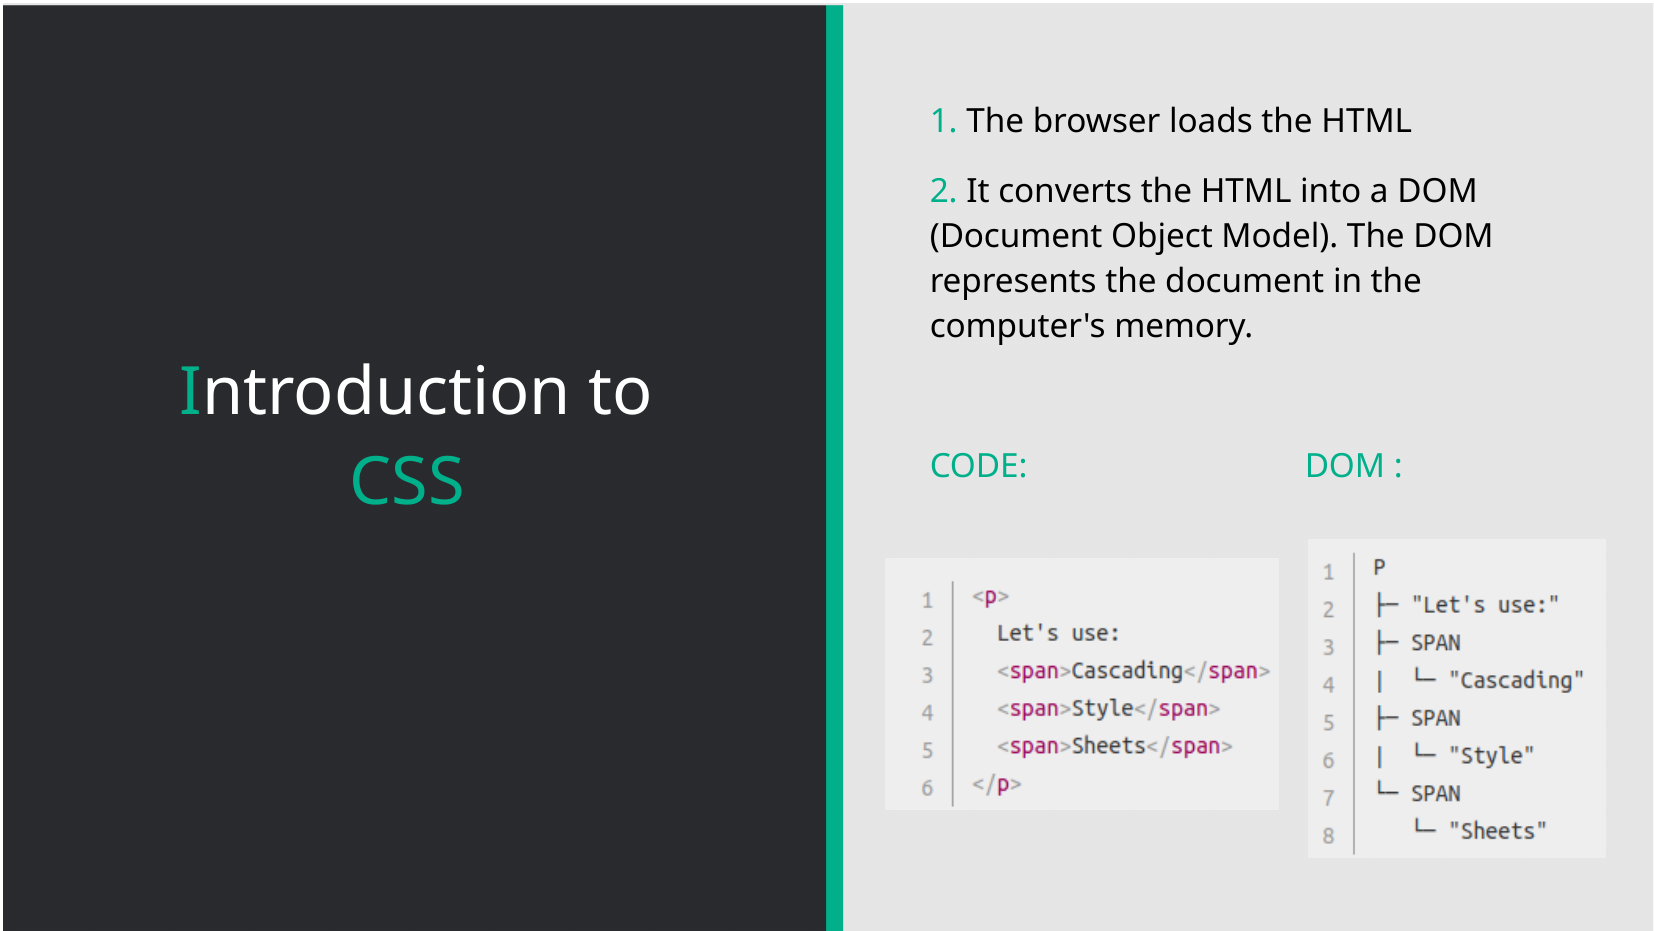

1. The browser loads the HTML
2. It converts the HTML into a DOM (Document Object Model). The DOM represents the document in the computer's memory.
CODE:				DOM :
Introduction to
CSS